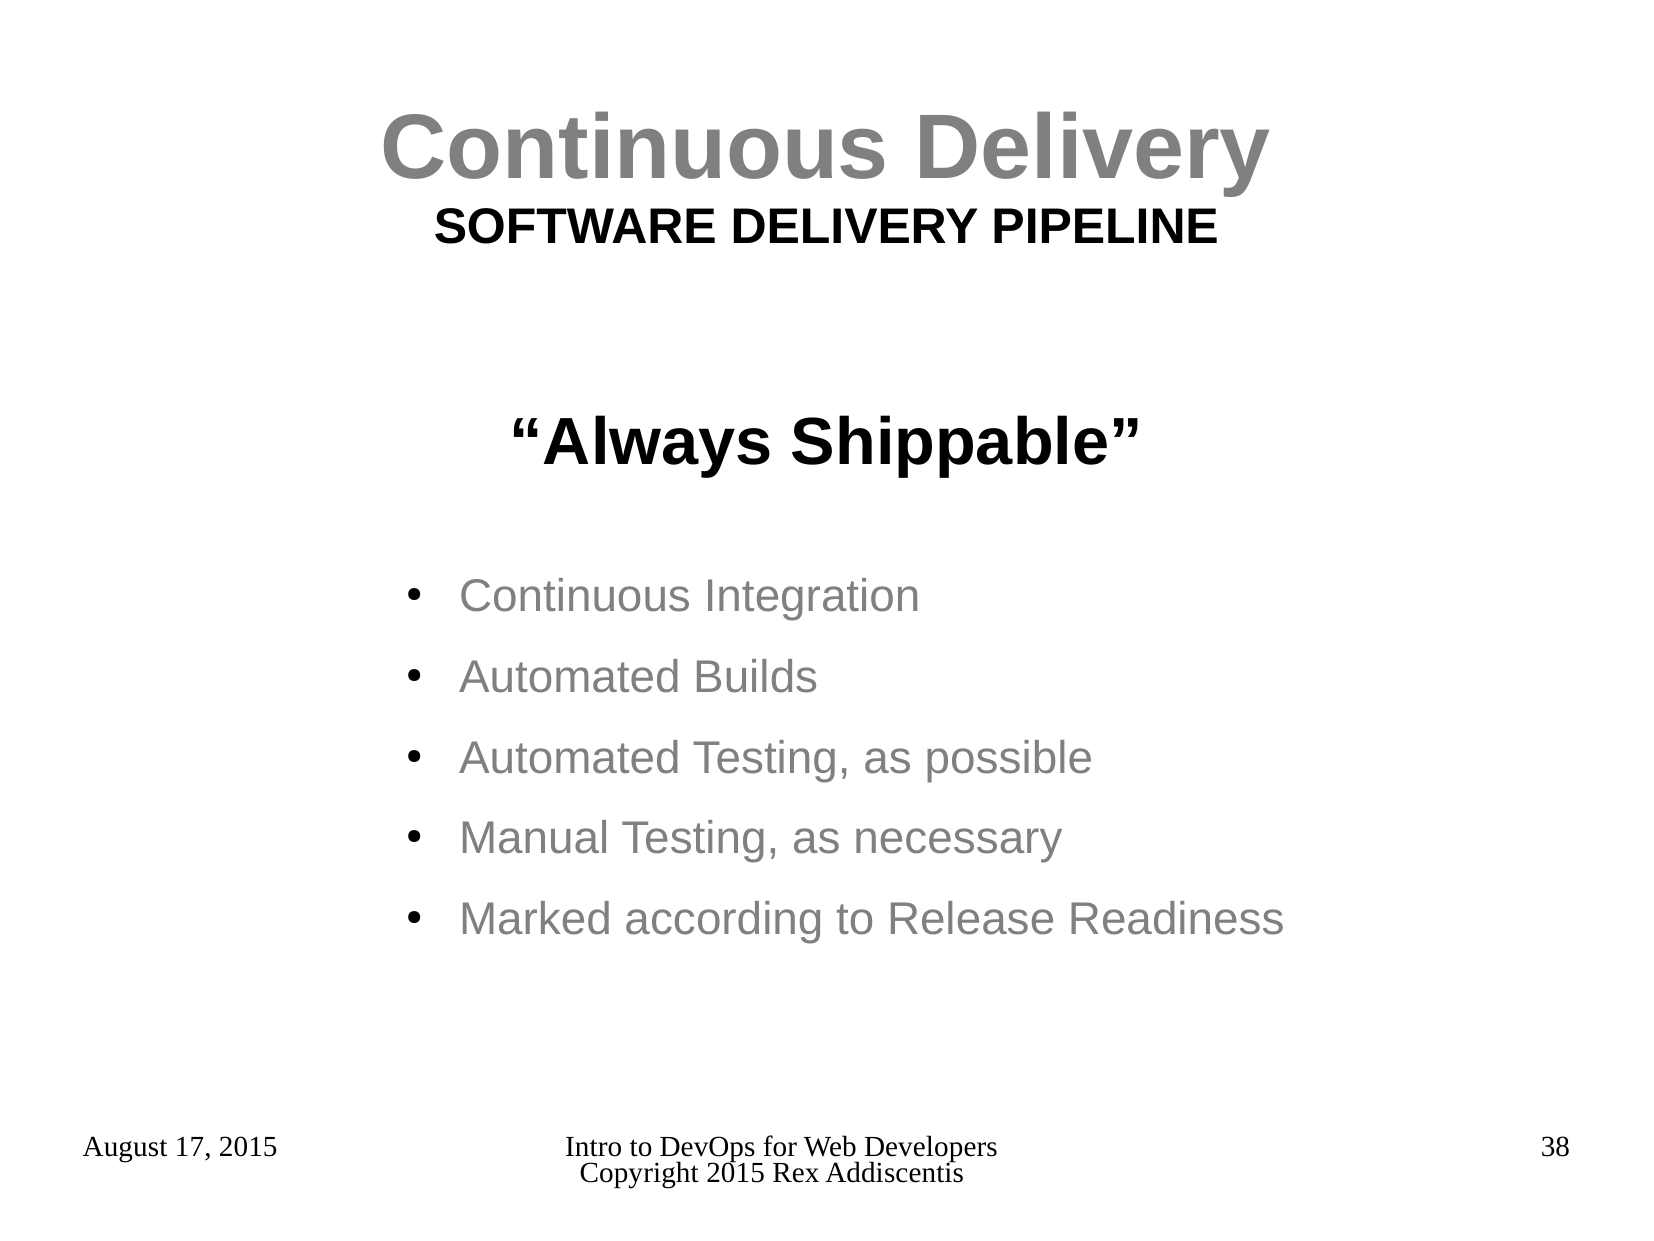

# Continuous Delivery SOFTWARE DELIVERY PIPELINE “Always Shippable”
Continuous Integration
Automated Builds
Automated Testing, as possible
Manual Testing, as necessary
Marked according to Release Readiness
August 17, 2015
Intro to DevOps for Web Developers Copyright 2015 Rex Addiscentis
38